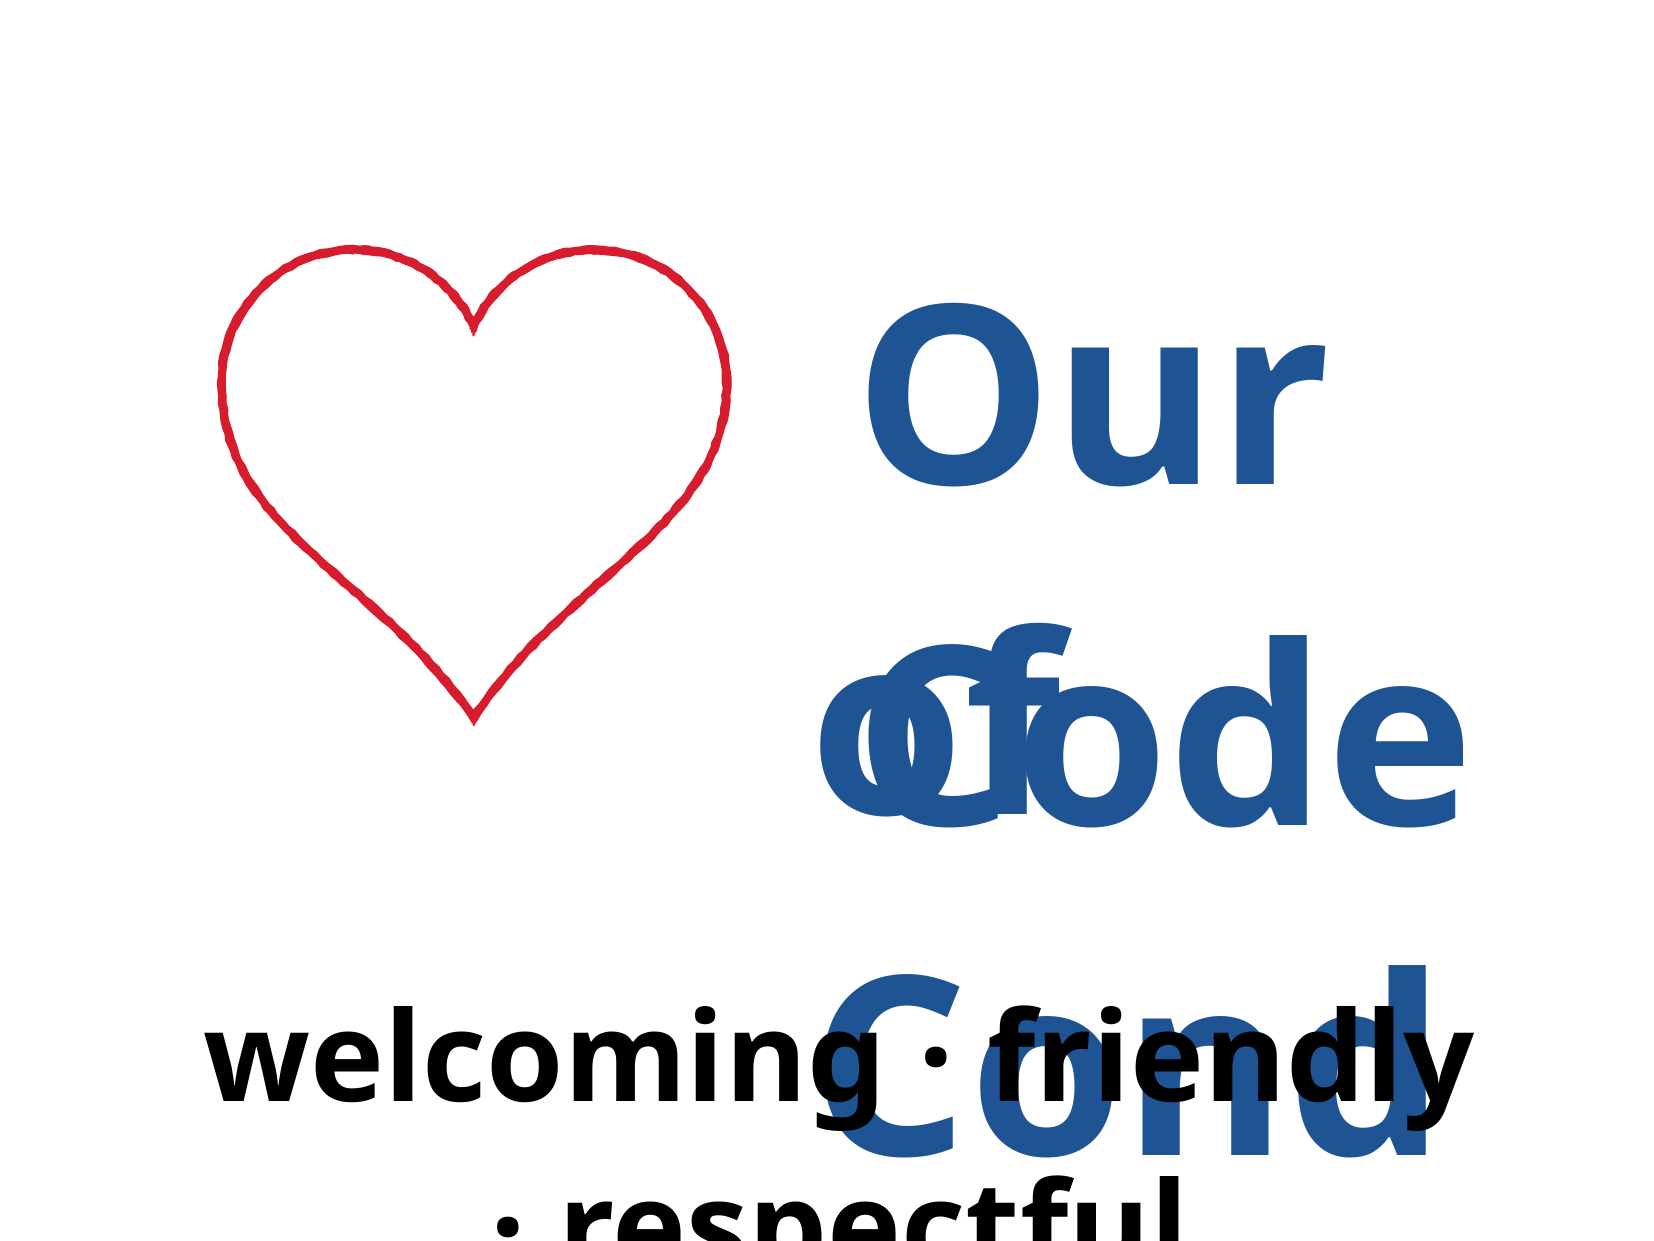

Our Code
of Conduct
welcoming · friendly · respectful